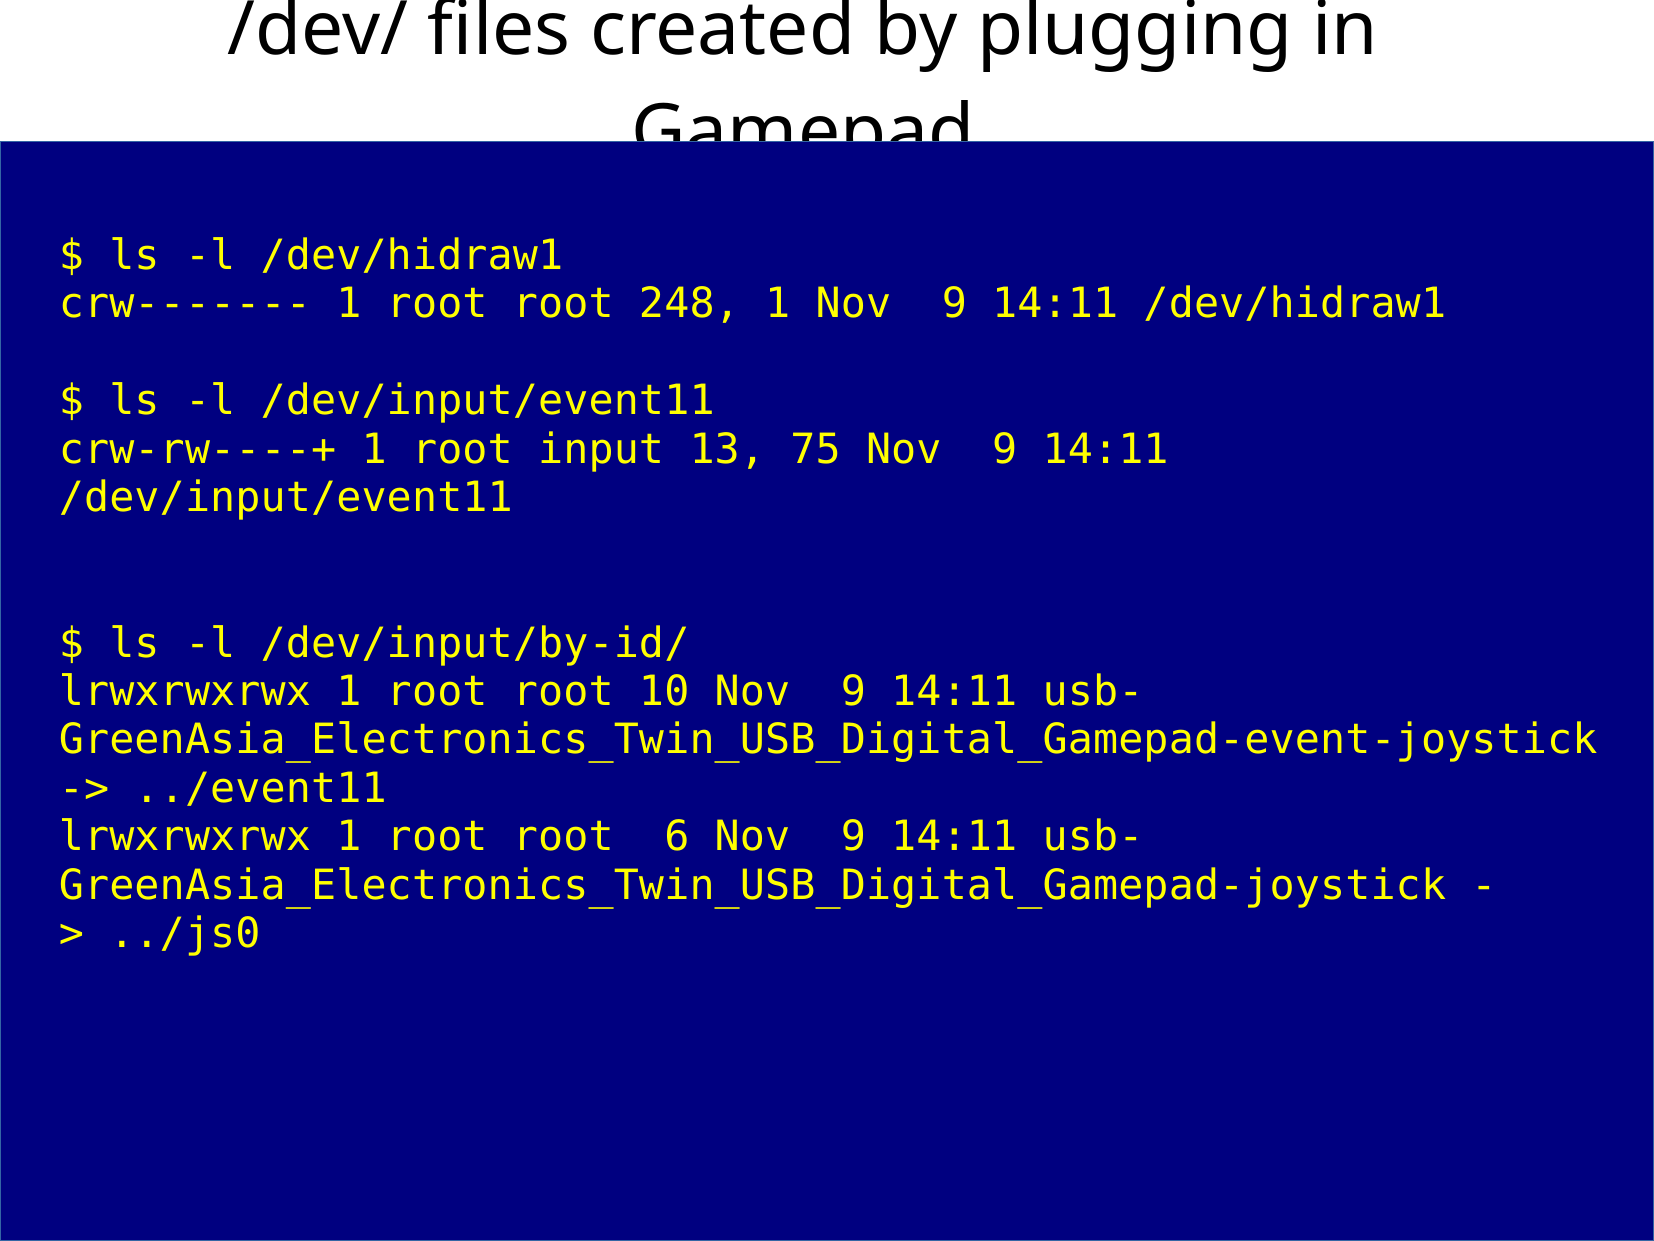

# /dev/ files created by plugging in Gamepad
$ ls -l /dev/hidraw1
crw------- 1 root root 248, 1 Nov 9 14:11 /dev/hidraw1
$ ls -l /dev/input/event11
crw-rw----+ 1 root input 13, 75 Nov 9 14:11 /dev/input/event11
$ ls -l /dev/input/by-id/
lrwxrwxrwx 1 root root 10 Nov 9 14:11 usb-GreenAsia_Electronics_Twin_USB_Digital_Gamepad-event-joystick -> ../event11
lrwxrwxrwx 1 root root 6 Nov 9 14:11 usb-GreenAsia_Electronics_Twin_USB_Digital_Gamepad-joystick -> ../js0